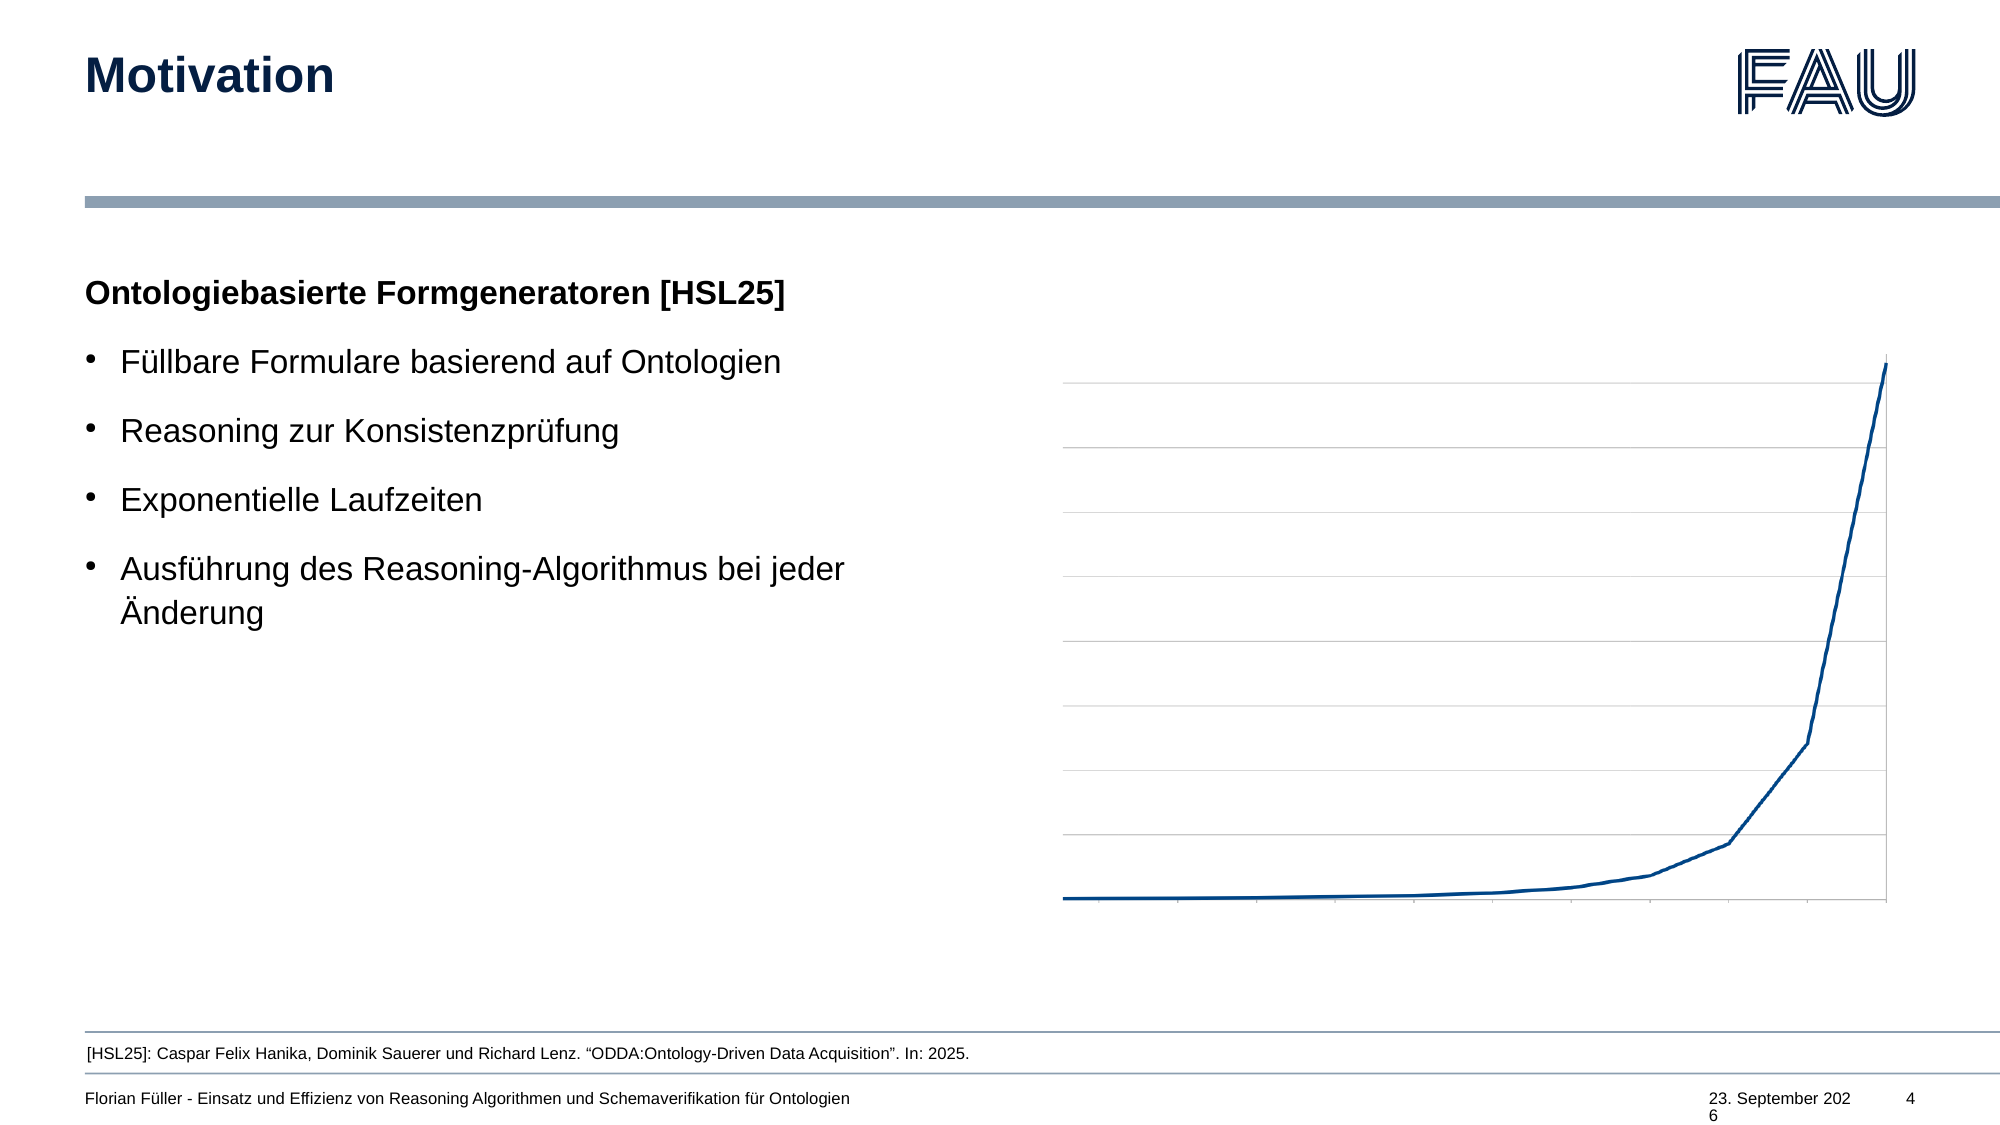

Motivation
# Ontologiebasierte Formgeneratoren [HSL25]
Füllbare Formulare basierend auf Ontologien
Reasoning zur Konsistenzprüfung
Exponentielle Laufzeiten
Ausführung des Reasoning-Algorithmus bei jeder Änderung
[HSL25]: Caspar Felix Hanika, Dominik Sauerer und Richard Lenz. “ODDA:Ontology-Driven Data Acquisition”. In: 2025.
Florian Füller - Einsatz und Effizienz von Reasoning Algorithmen und Schemaverifikation für Ontologien